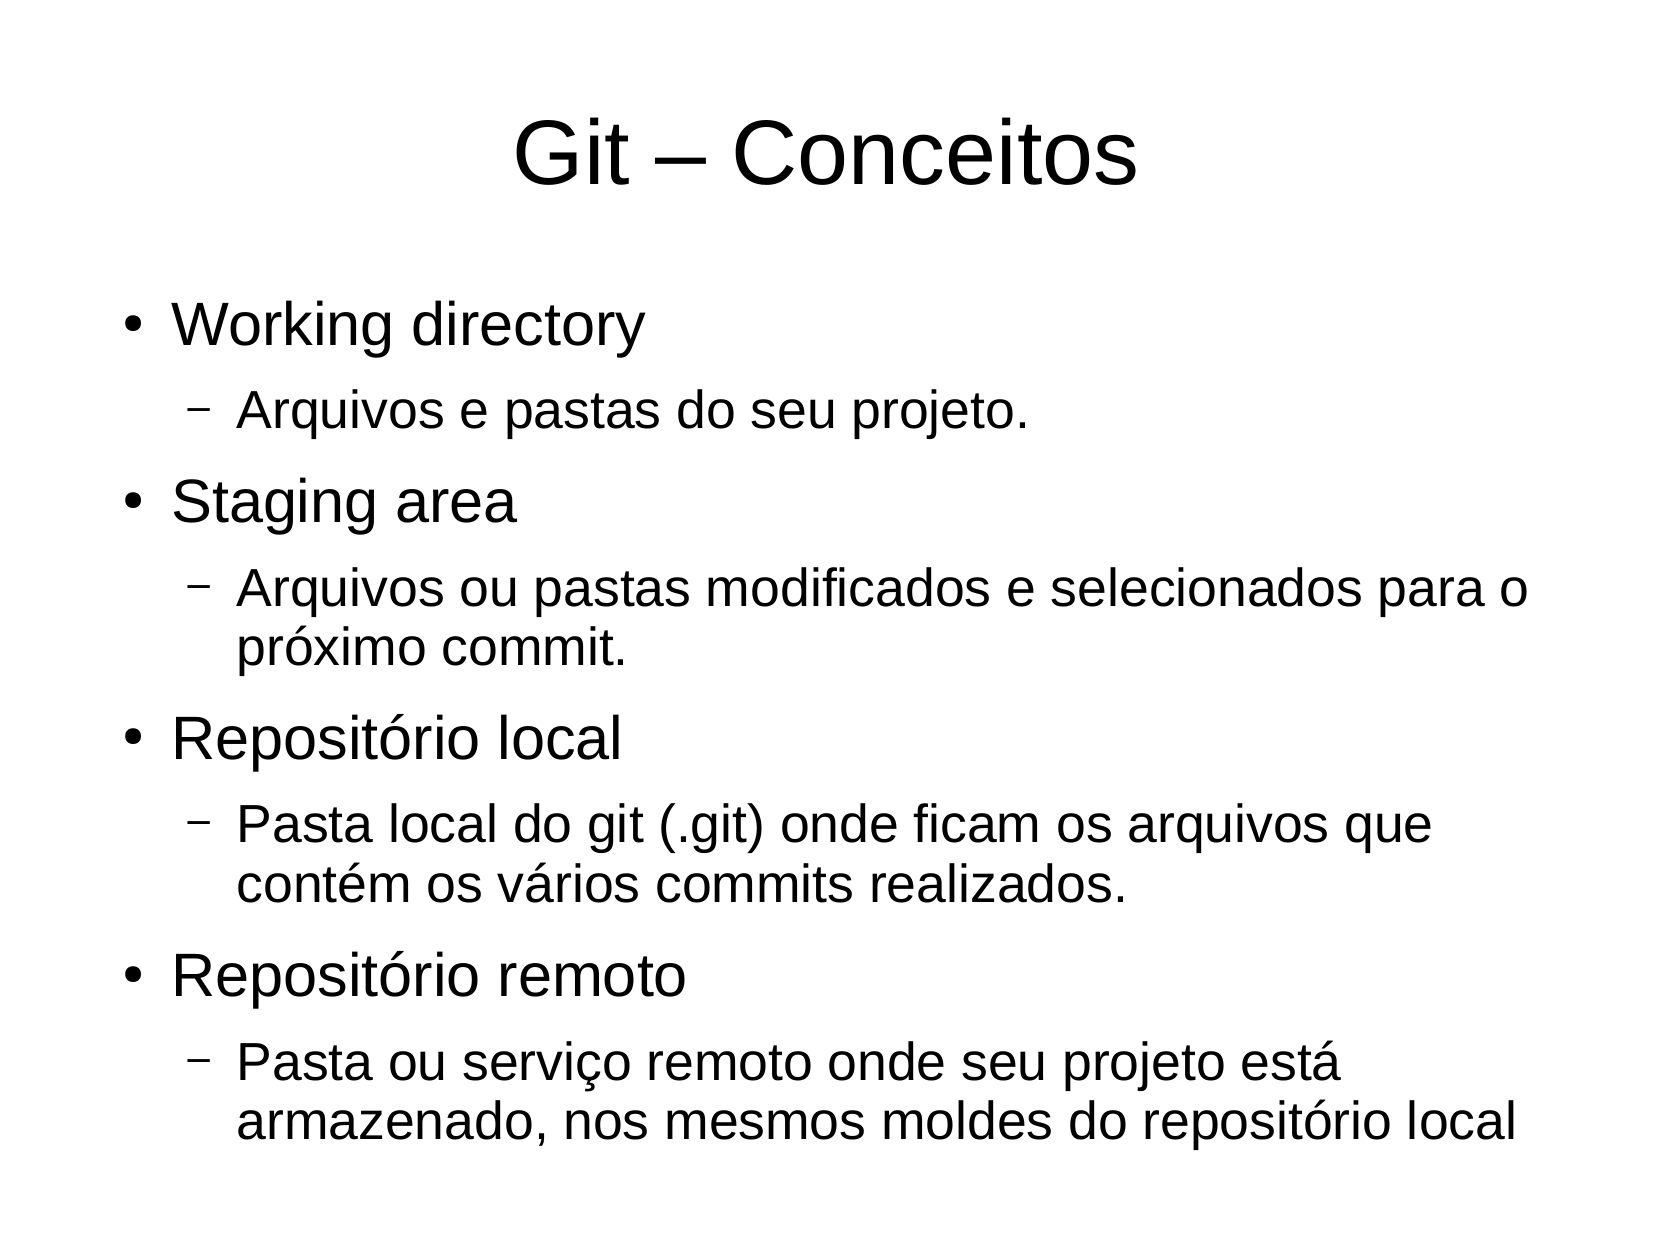

# Git – Conceitos
Working directory
Arquivos e pastas do seu projeto.
Staging area
Arquivos ou pastas modificados e selecionados para o próximo commit.
Repositório local
Pasta local do git (.git) onde ficam os arquivos que contém os vários commits realizados.
Repositório remoto
Pasta ou serviço remoto onde seu projeto está armazenado, nos mesmos moldes do repositório local